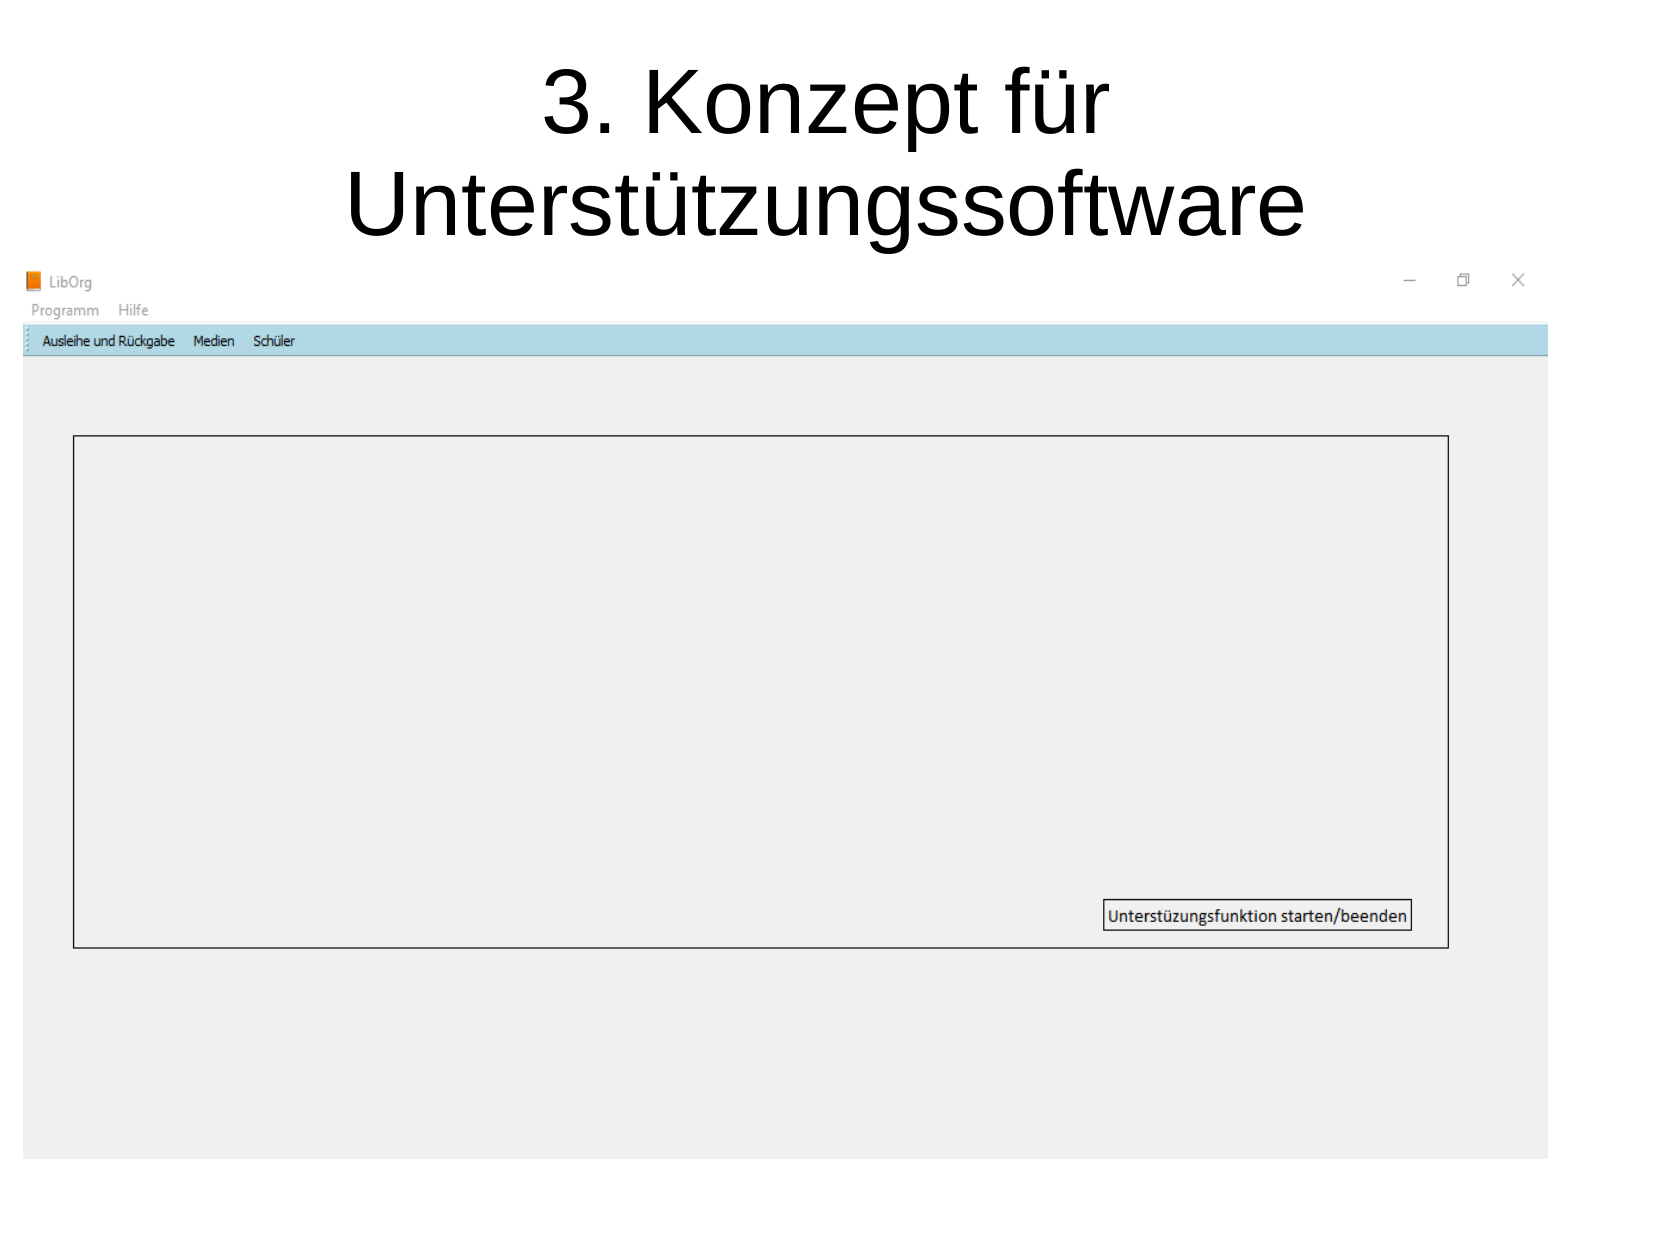

# 3. Konzept für Unterstützungssoftware
Unterstützungsfunktion in der Software